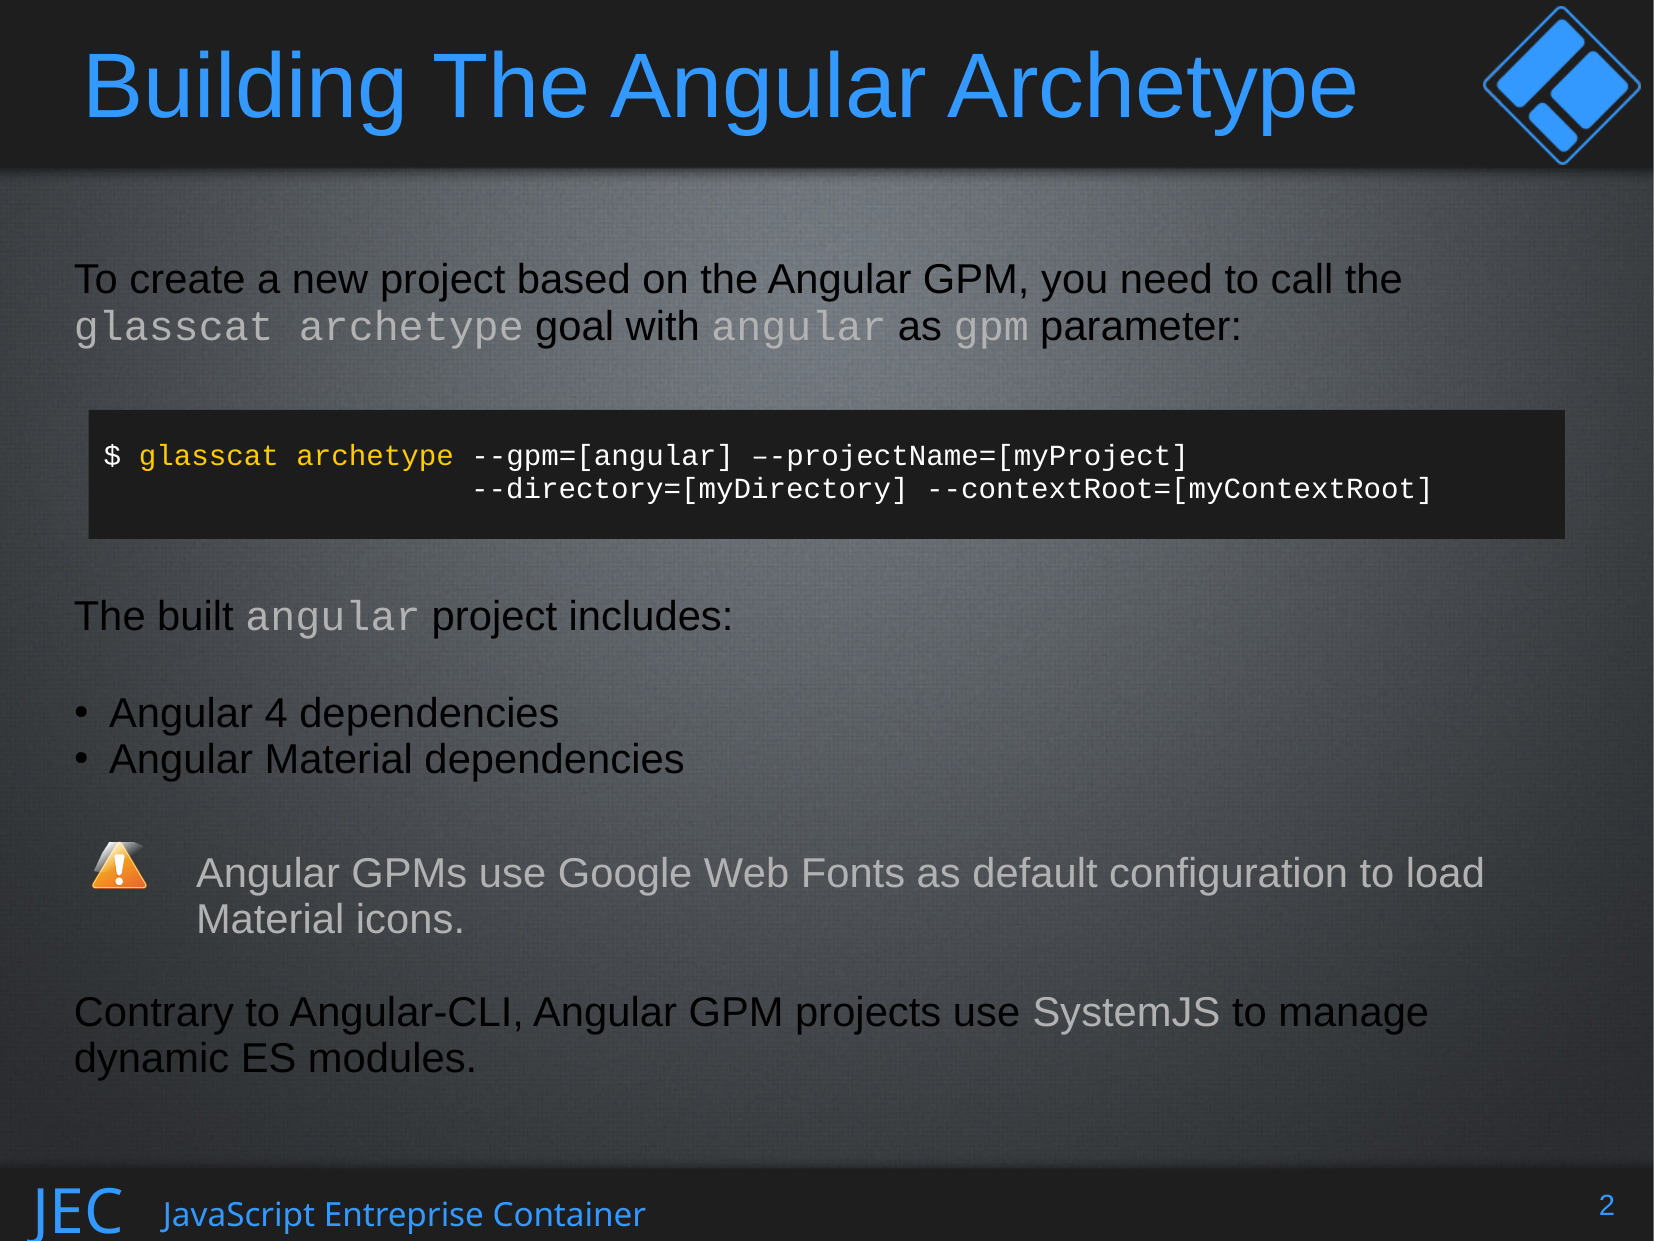

# Building The Angular Archetype
To create a new project based on the Angular GPM, you need to call the glasscat archetype goal with angular as gpm parameter:
$ glasscat archetype --gpm=[angular] –-projectName=[myProject]
 --directory=[myDirectory] --contextRoot=[myContextRoot]
The built angular project includes:
Angular 4 dependencies
Angular Material dependencies
Angular GPMs use Google Web Fonts as default configuration to load Material icons.
Contrary to Angular-CLI, Angular GPM projects use SystemJS to manage dynamic ES modules.
JEC
2
JavaScript Entreprise Container